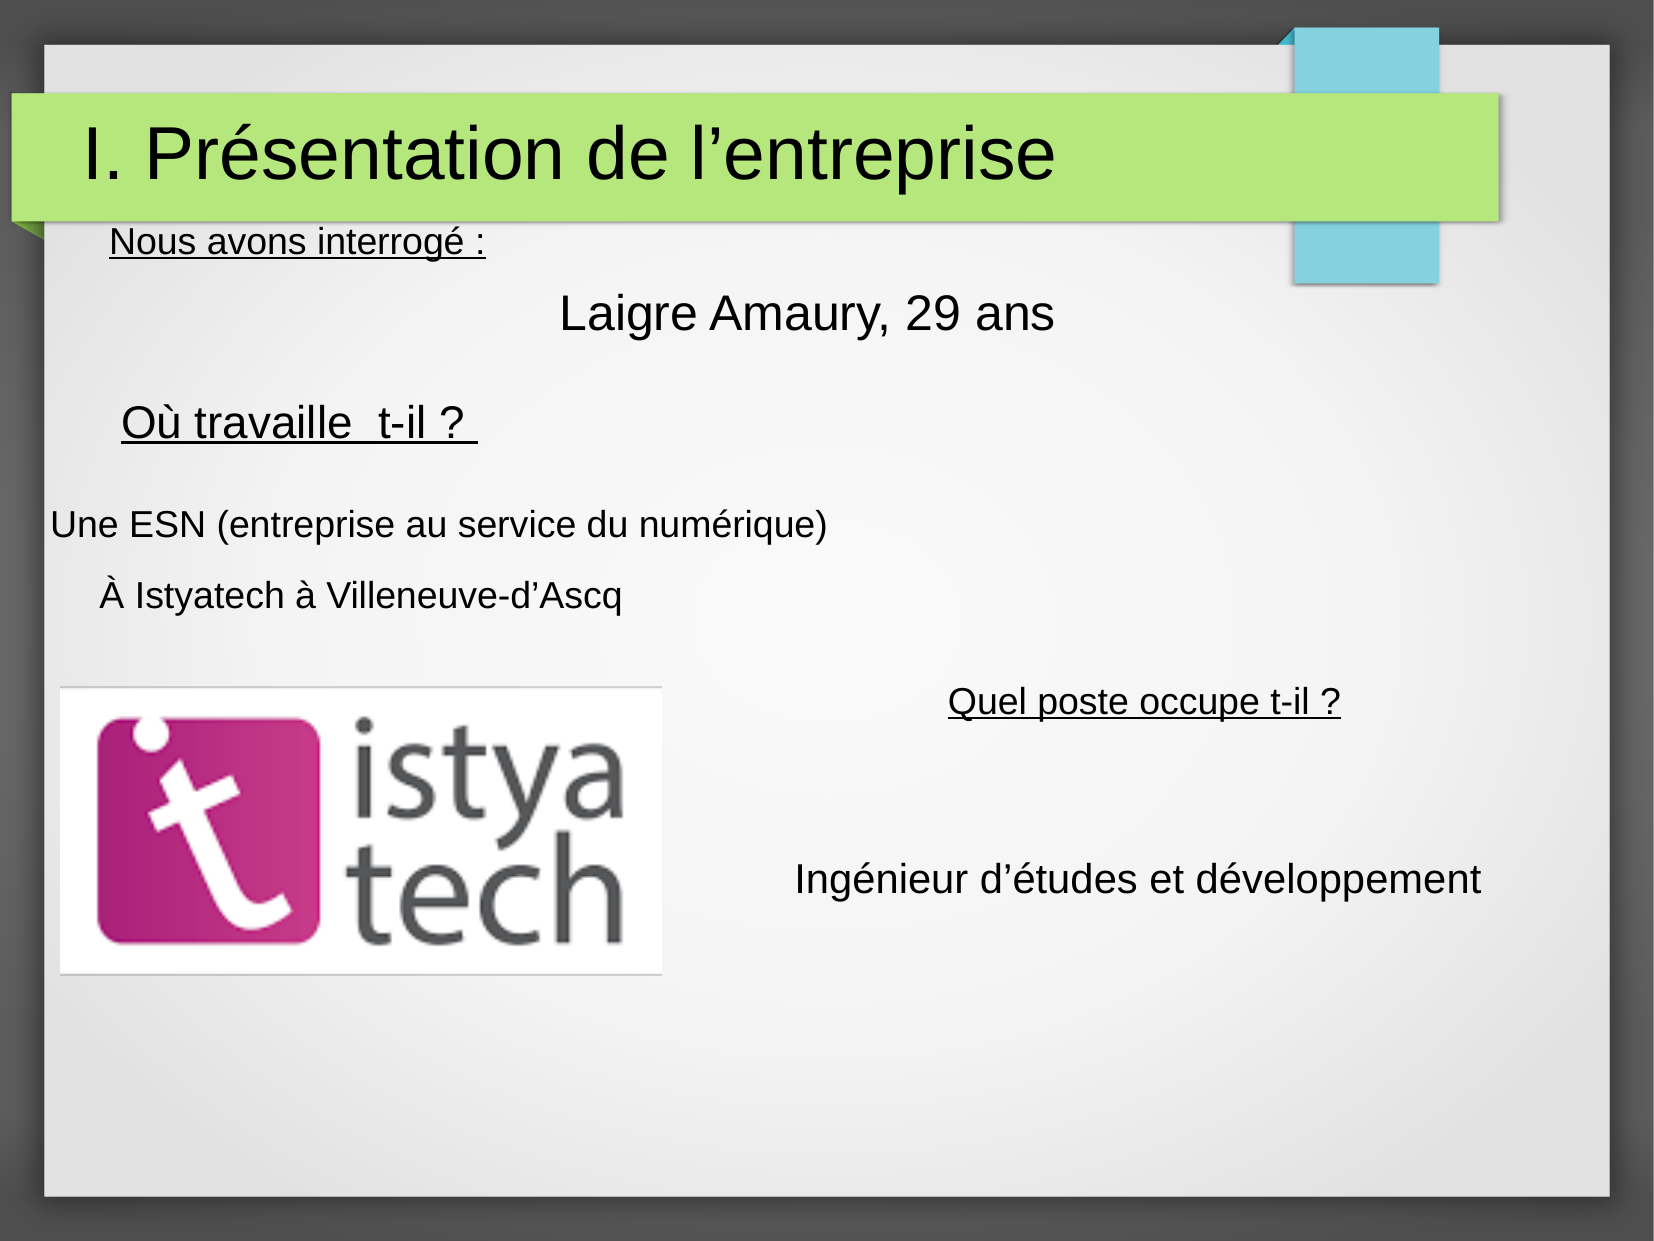

#
I. Présentation de l’entreprise
Nous avons interrogé :
Laigre Amaury, 29 ans
Où travaille t-il ?
Une ESN (entreprise au service du numérique)
À Istyatech à Villeneuve-d’Ascq
Quel poste occupe t-il ?
Ingénieur d’études et développement